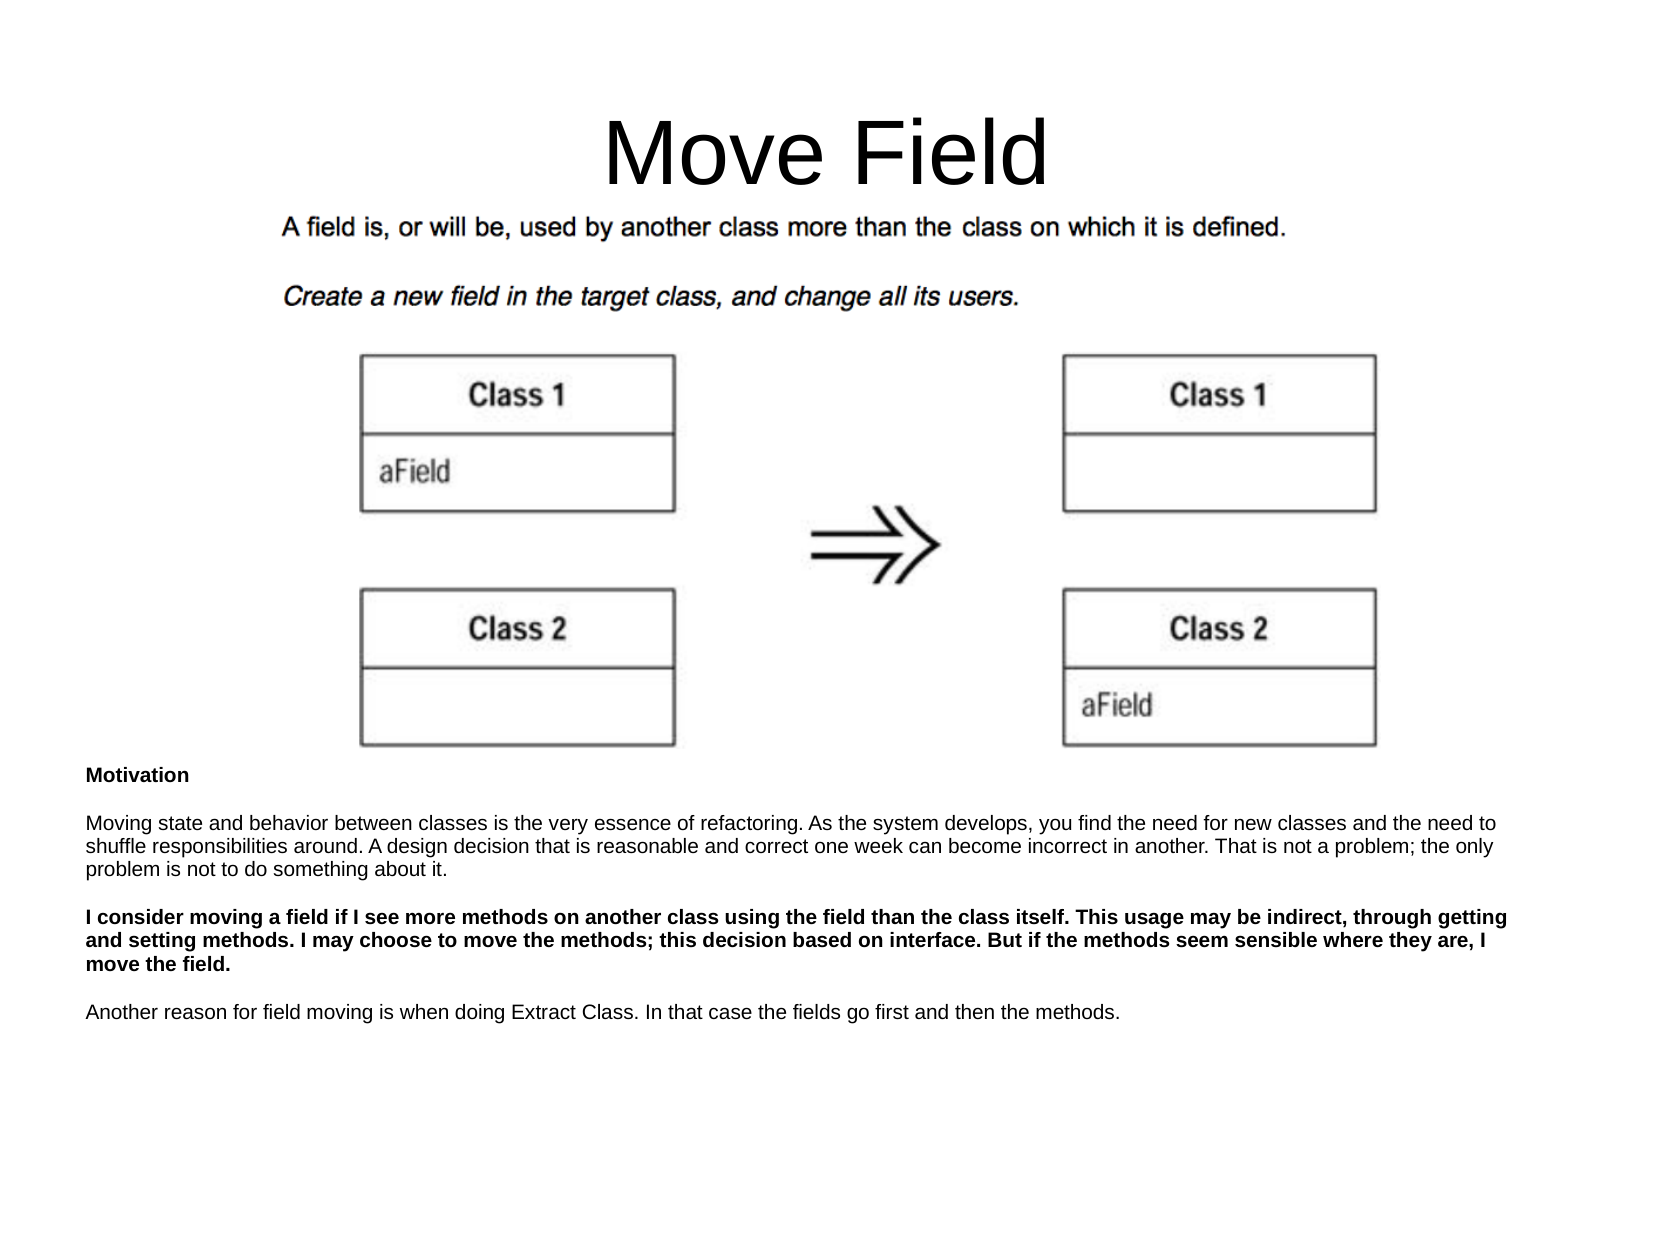

# Move Field
Motivation
Moving state and behavior between classes is the very essence of refactoring. As the system develops, you find the need for new classes and the need to shuffle responsibilities around. A design decision that is reasonable and correct one week can become incorrect in another. That is not a problem; the only problem is not to do something about it.
I consider moving a field if I see more methods on another class using the field than the class itself. This usage may be indirect, through getting and setting methods. I may choose to move the methods; this decision based on interface. But if the methods seem sensible where they are, I move the field.
Another reason for field moving is when doing Extract Class. In that case the fields go first and then the methods.